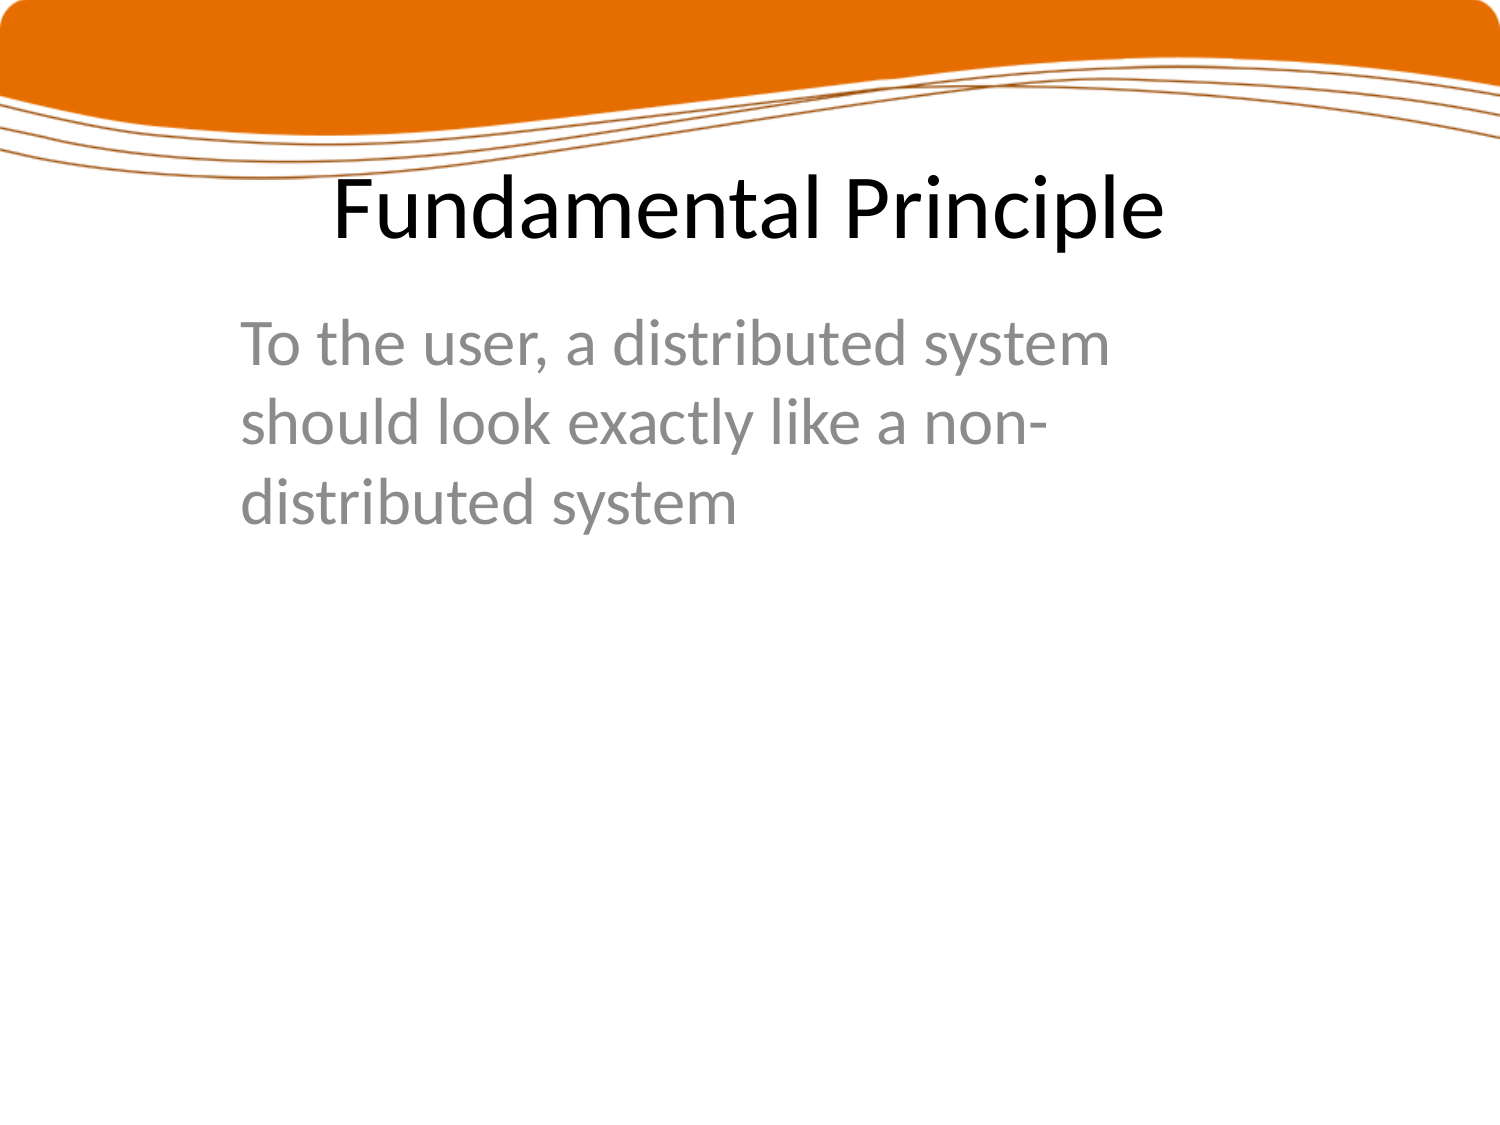

Fundamental Principle
# To the user, a distributed system should look exactly like a non-distributed system